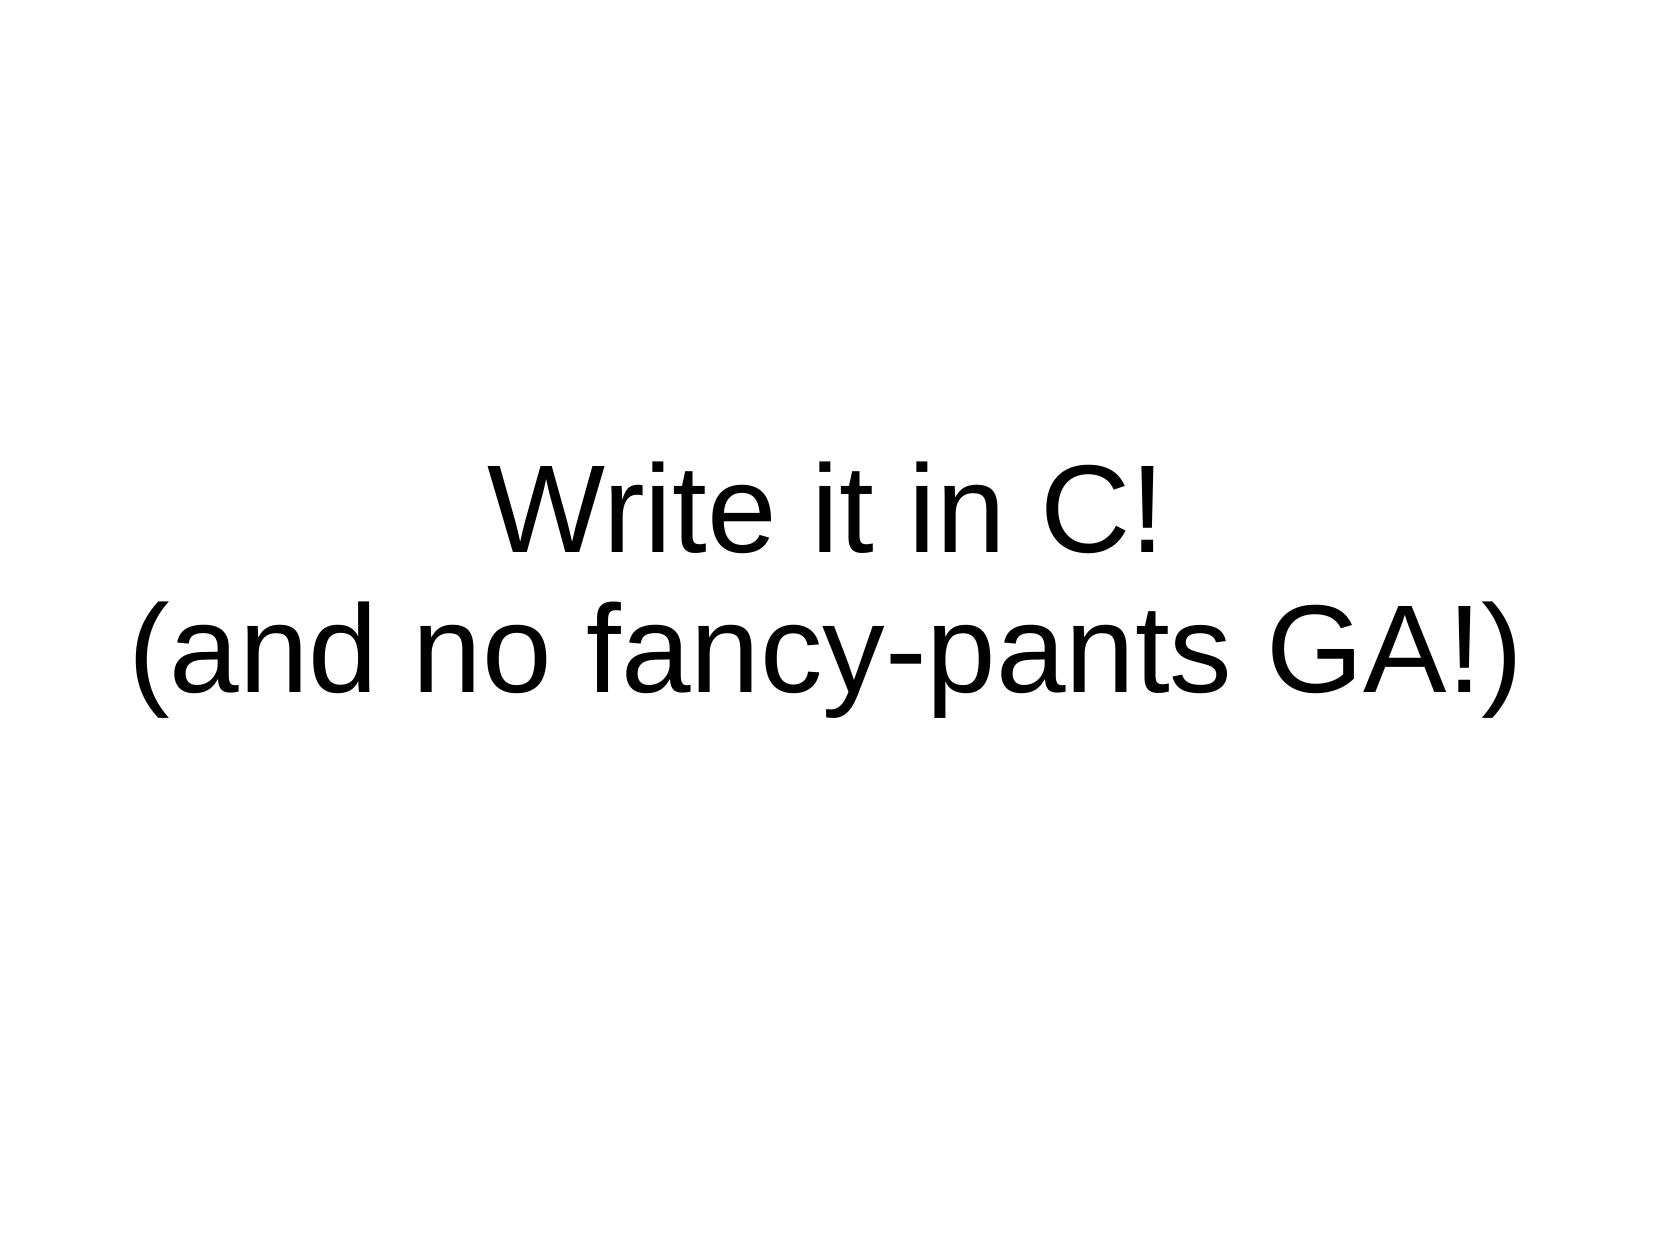

# Write it in C!
(and no fancy-pants GA!)